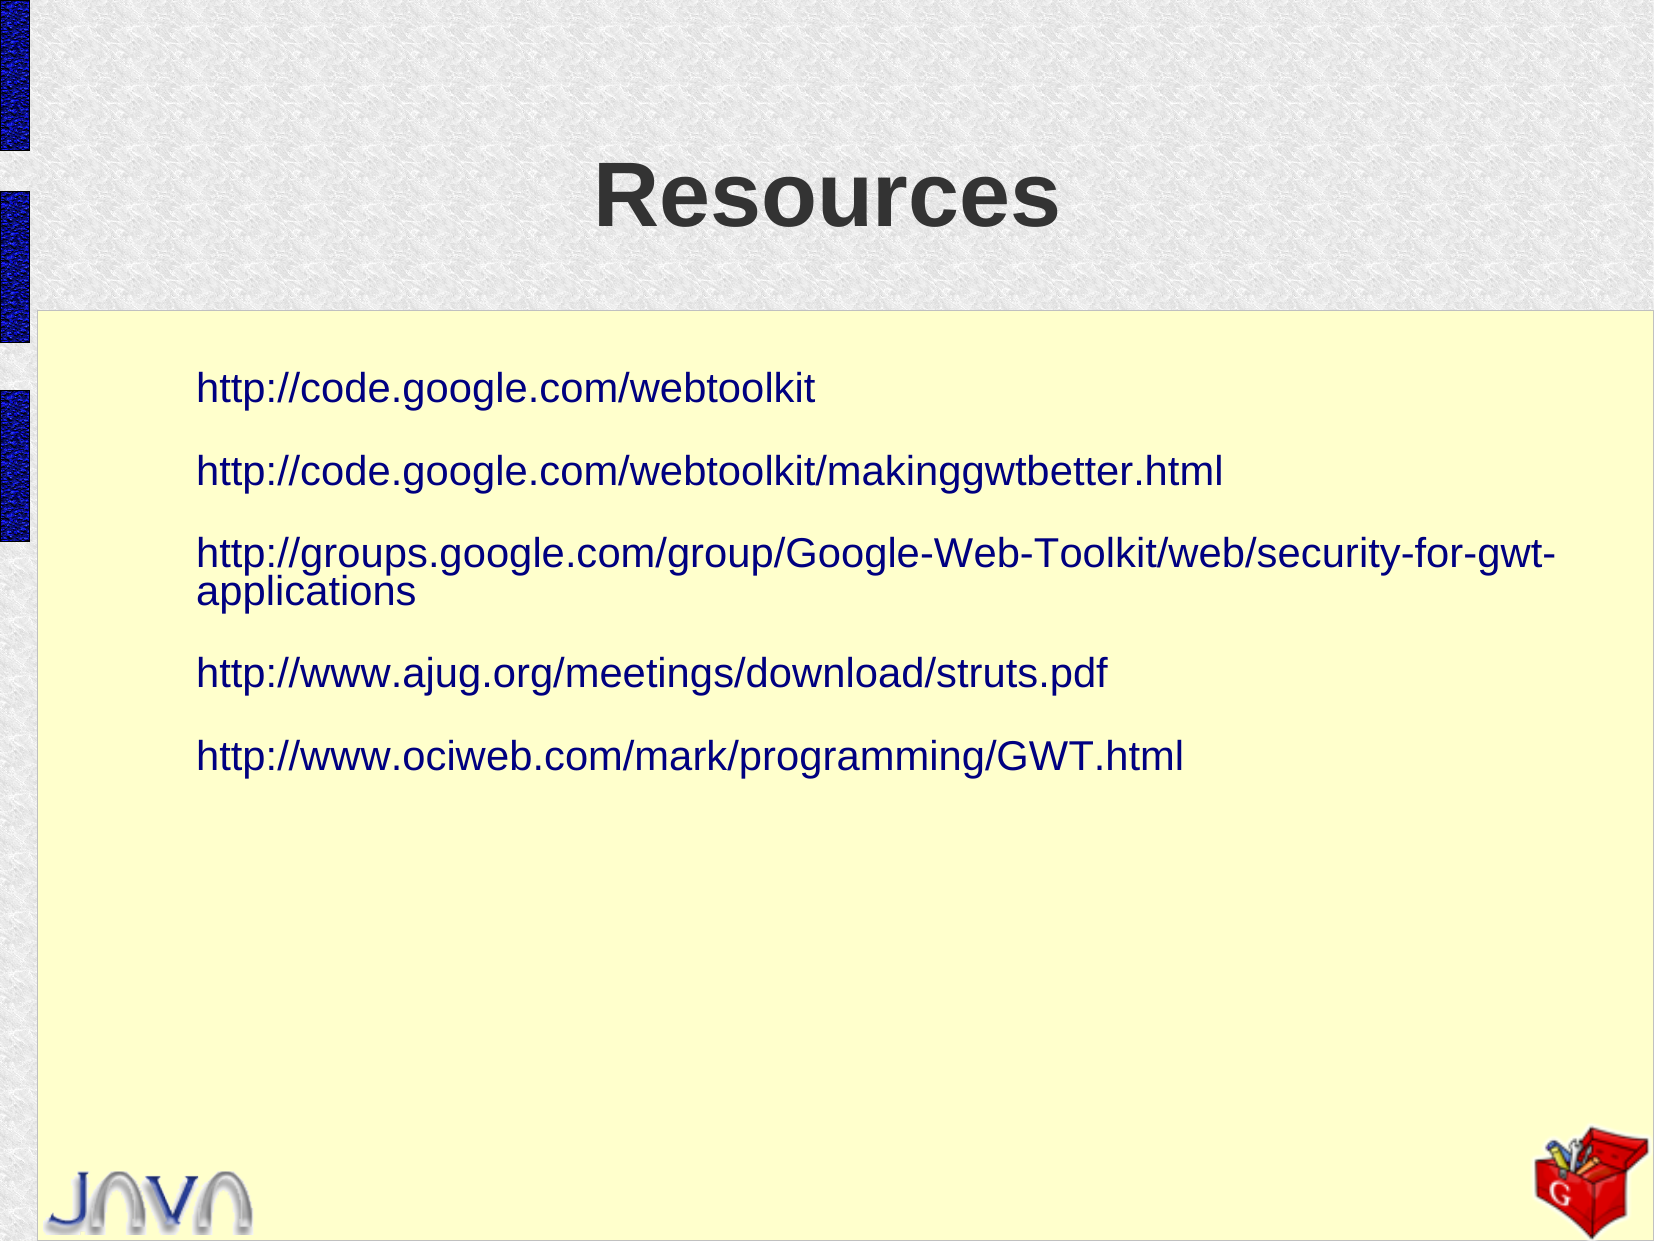

# Resources
http://code.google.com/webtoolkit
http://code.google.com/webtoolkit/makinggwtbetter.html
http://groups.google.com/group/Google-Web-Toolkit/web/security-for-gwt-applications
http://www.ajug.org/meetings/download/struts.pdf
http://www.ociweb.com/mark/programming/GWT.html